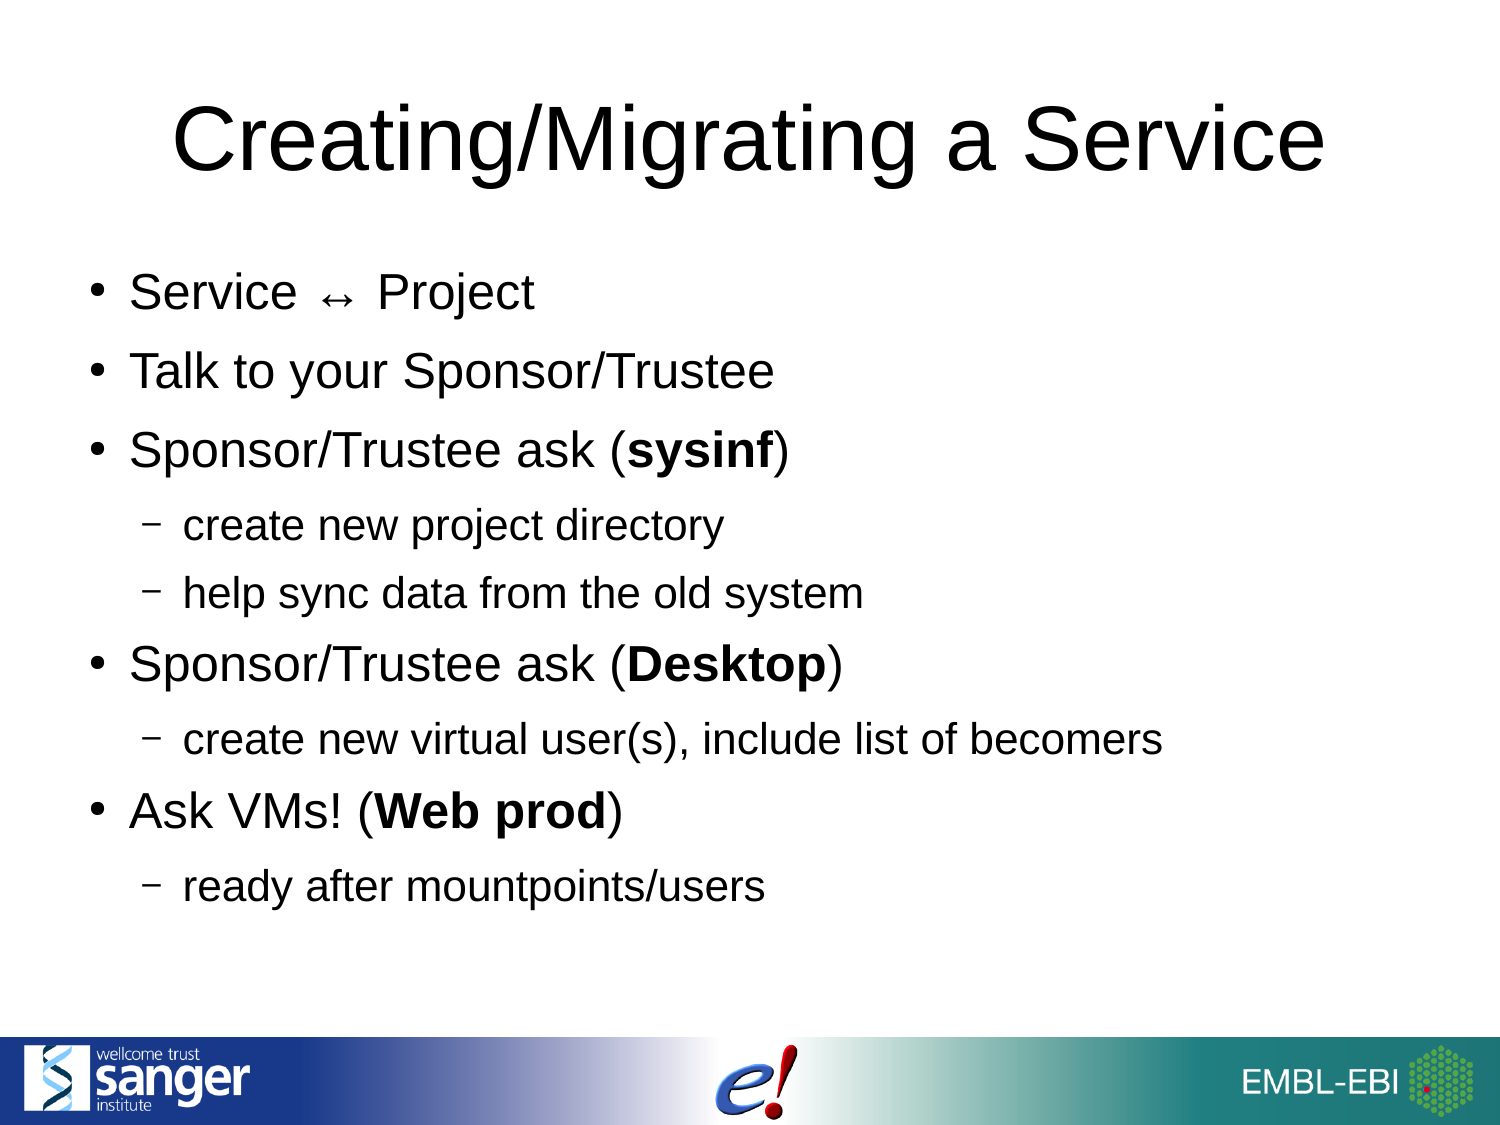

# Creating/Migrating a Service
Service ↔ Project
Talk to your Sponsor/Trustee
Sponsor/Trustee ask (sysinf)
create new project directory
help sync data from the old system
Sponsor/Trustee ask (Desktop)
create new virtual user(s), include list of becomers
Ask VMs! (Web prod)
ready after mountpoints/users